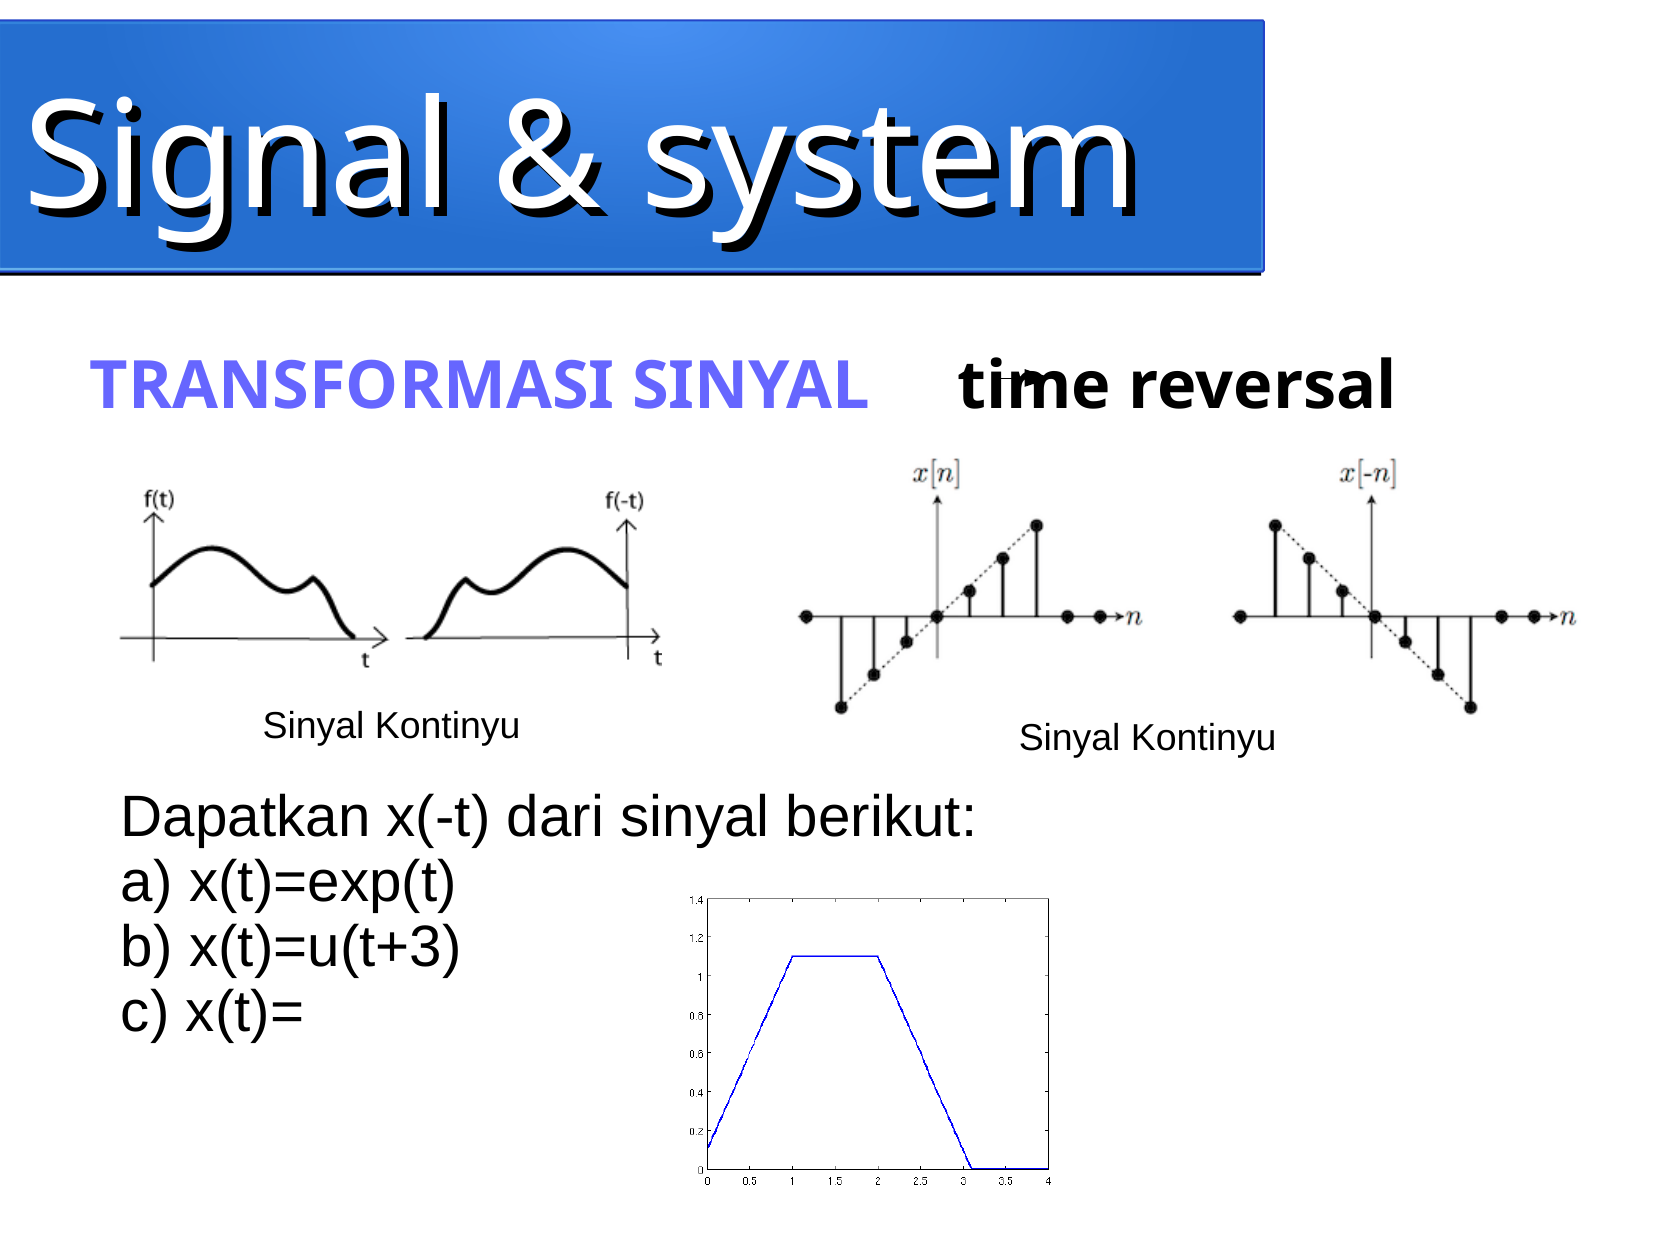

# Signal & system
TRANSFORMASI SINYAL time reversal
Sinyal Kontinyu
Sinyal Kontinyu
Dapatkan x(-t) dari sinyal berikut:
 x(t)=exp(t)
 x(t)=u(t+3)
 x(t)=